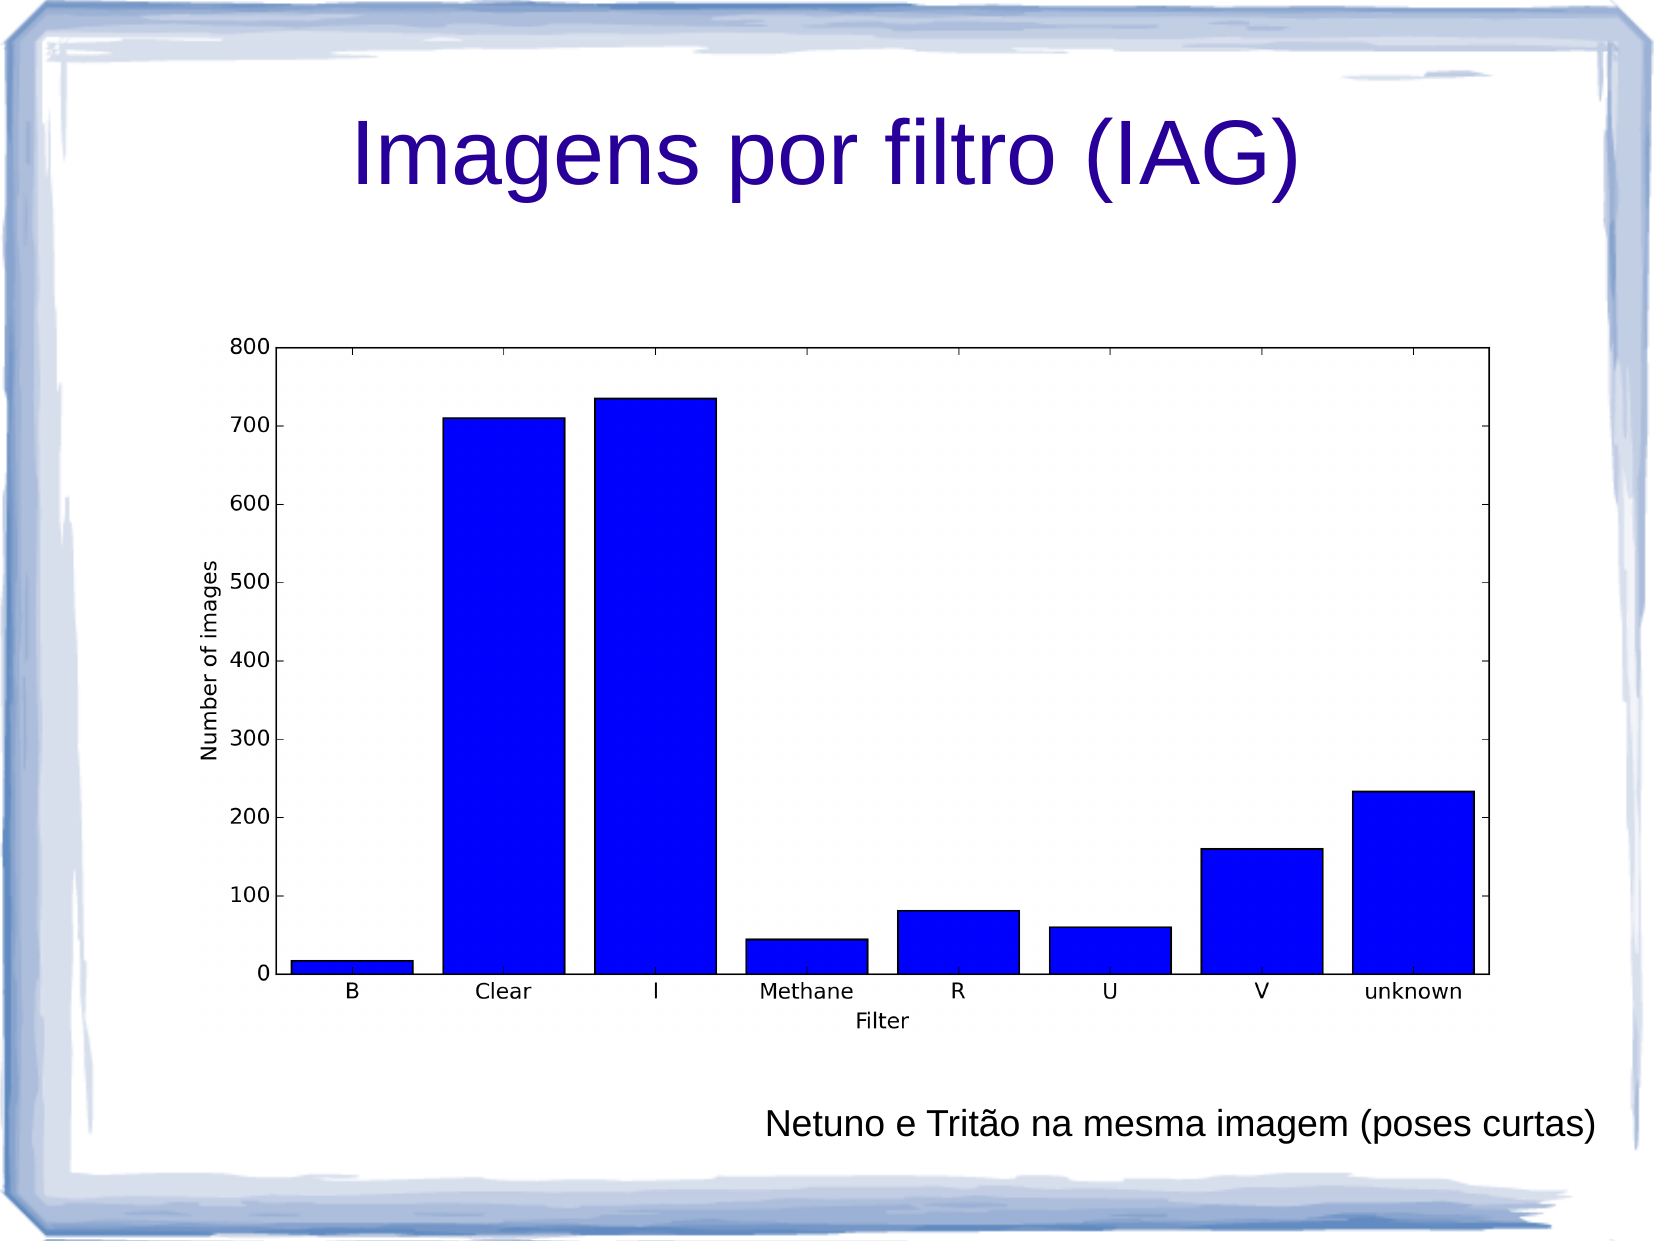

# Imagens por filtro (IAG)
Netuno e Tritão na mesma imagem (poses curtas)